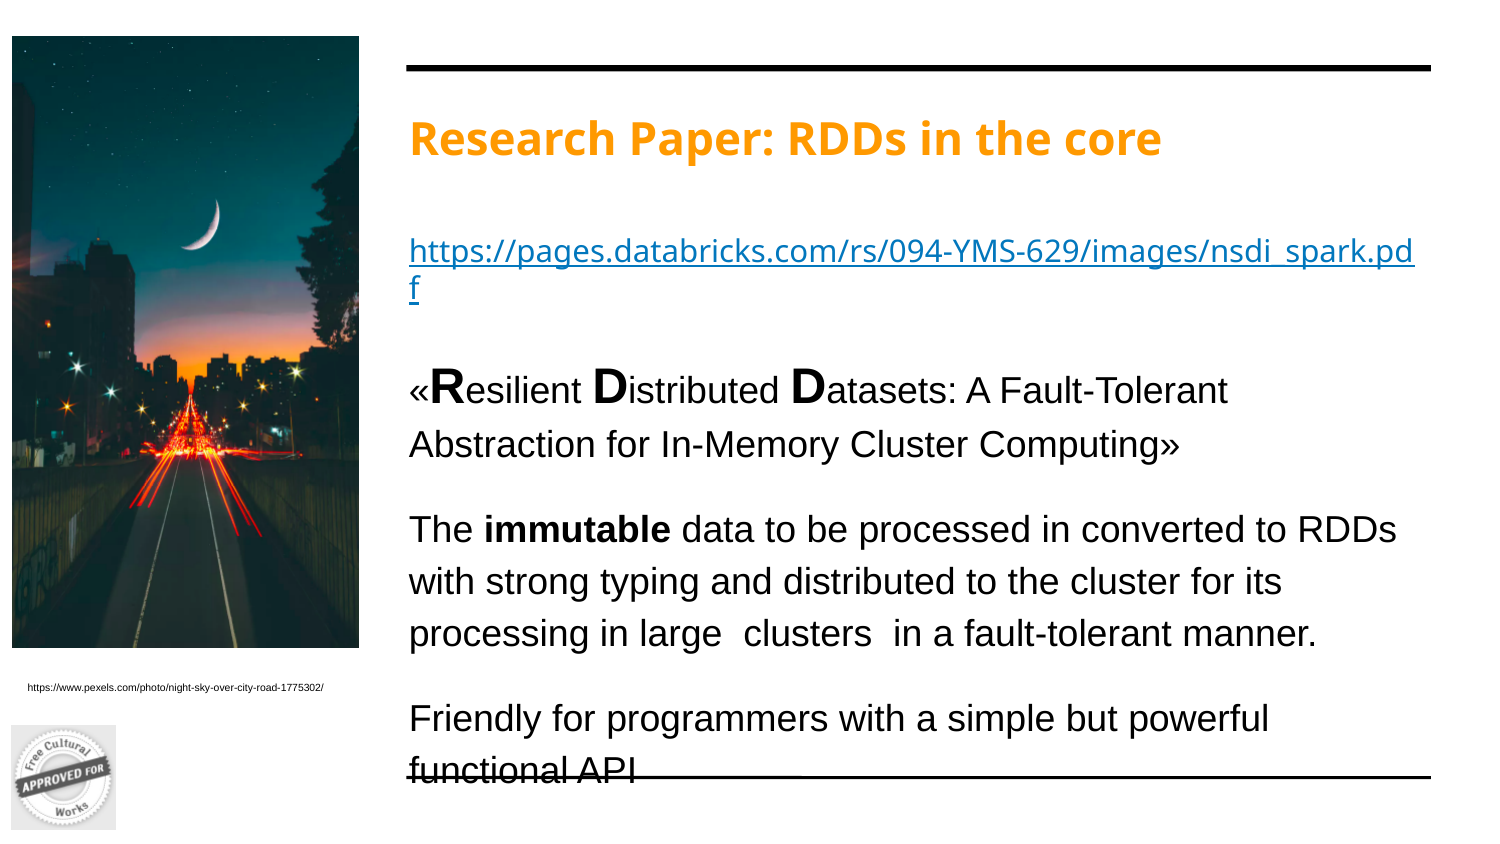

# Research Paper: RDDs in the core
https://pages.databricks.com/rs/094-YMS-629/images/nsdi_spark.pdf
«Resilient Distributed Datasets: A Fault-Tolerant Abstraction for In-Memory Cluster Computing»
The immutable data to be processed in converted to RDDs with strong typing and distributed to the cluster for its processing in large clusters in a fault-tolerant manner.
Friendly for programmers with a simple but powerful functional API
https://www.pexels.com/photo/night-sky-over-city-road-1775302/